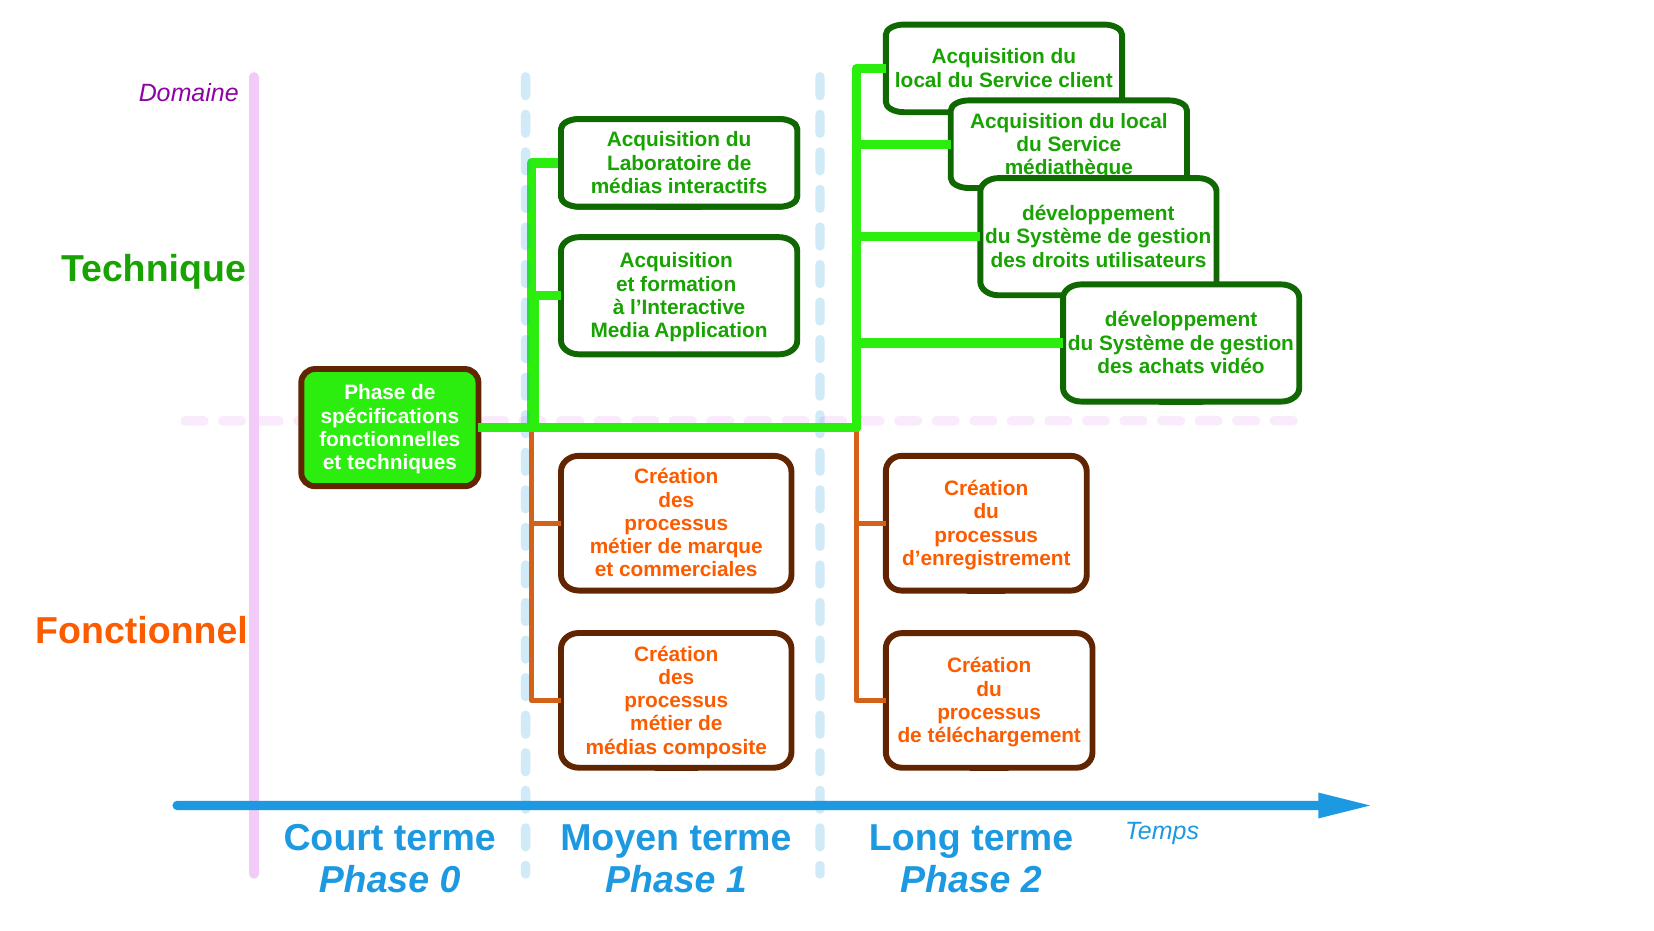

Acquisition du
local du Service client
Domaine
Acquisition du local
du Service
médiathèque
Acquisition du
Laboratoire de
médias interactifs
Acquisition du
Laboratoire de
médias interactifs
développement
du Système de gestion
des droits utilisateurs
Acquisition
et formation
à l’Interactive
Media Application
Technique
développement
du Système de gestion
des achats vidéo
Phase de
spécifications
fonctionnelles
et techniques
Création
des
processus
métier de marque
et commerciales
Création
du
processus
d’enregistrement
Fonctionnel
Création
des
processus
métier de
médias composite
Création
du
processus
de téléchargement
Court terme
Phase 0
Moyen terme
Phase 1
Long terme
Phase 2
Temps